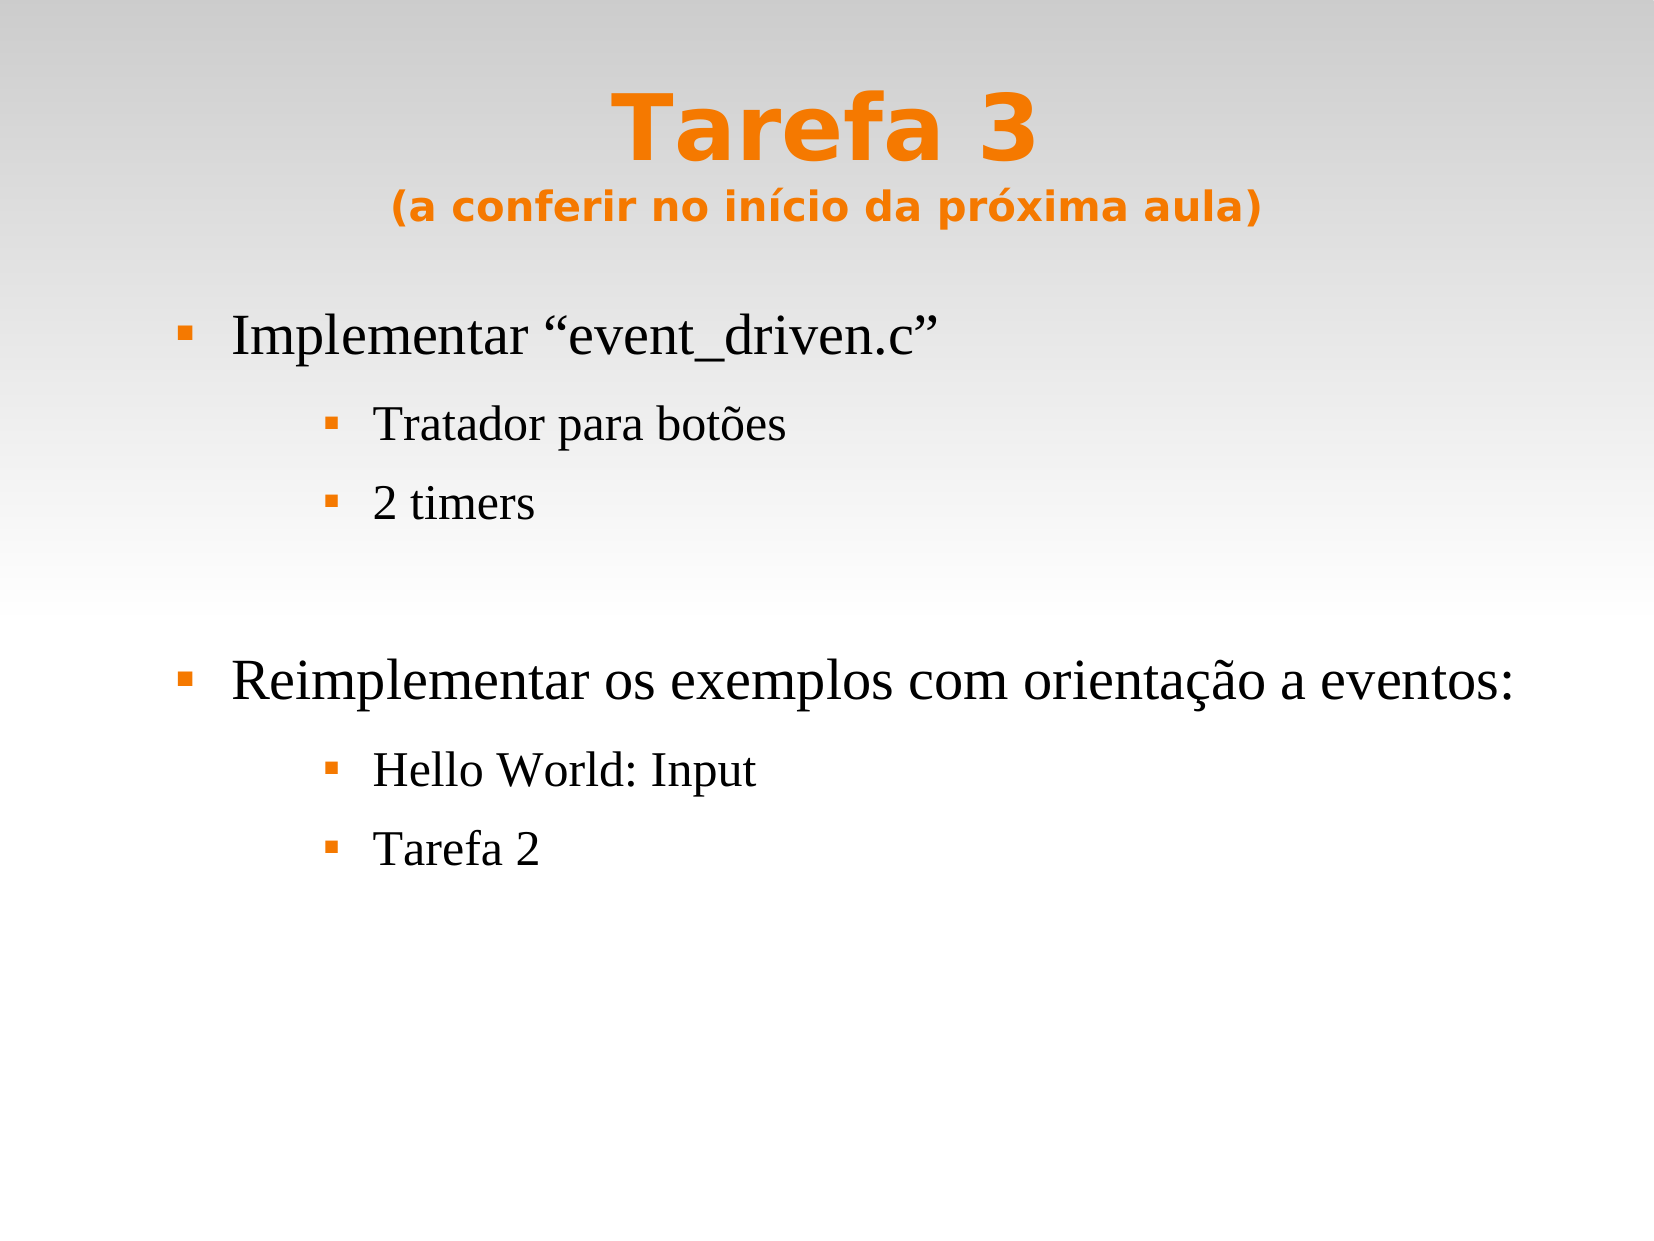

# Tarefa 3 (a conferir no início da próxima aula)
Implementar “event_driven.c”
Tratador para botões
2 timers
Reimplementar os exemplos com orientação a eventos:
Hello World: Input
Tarefa 2